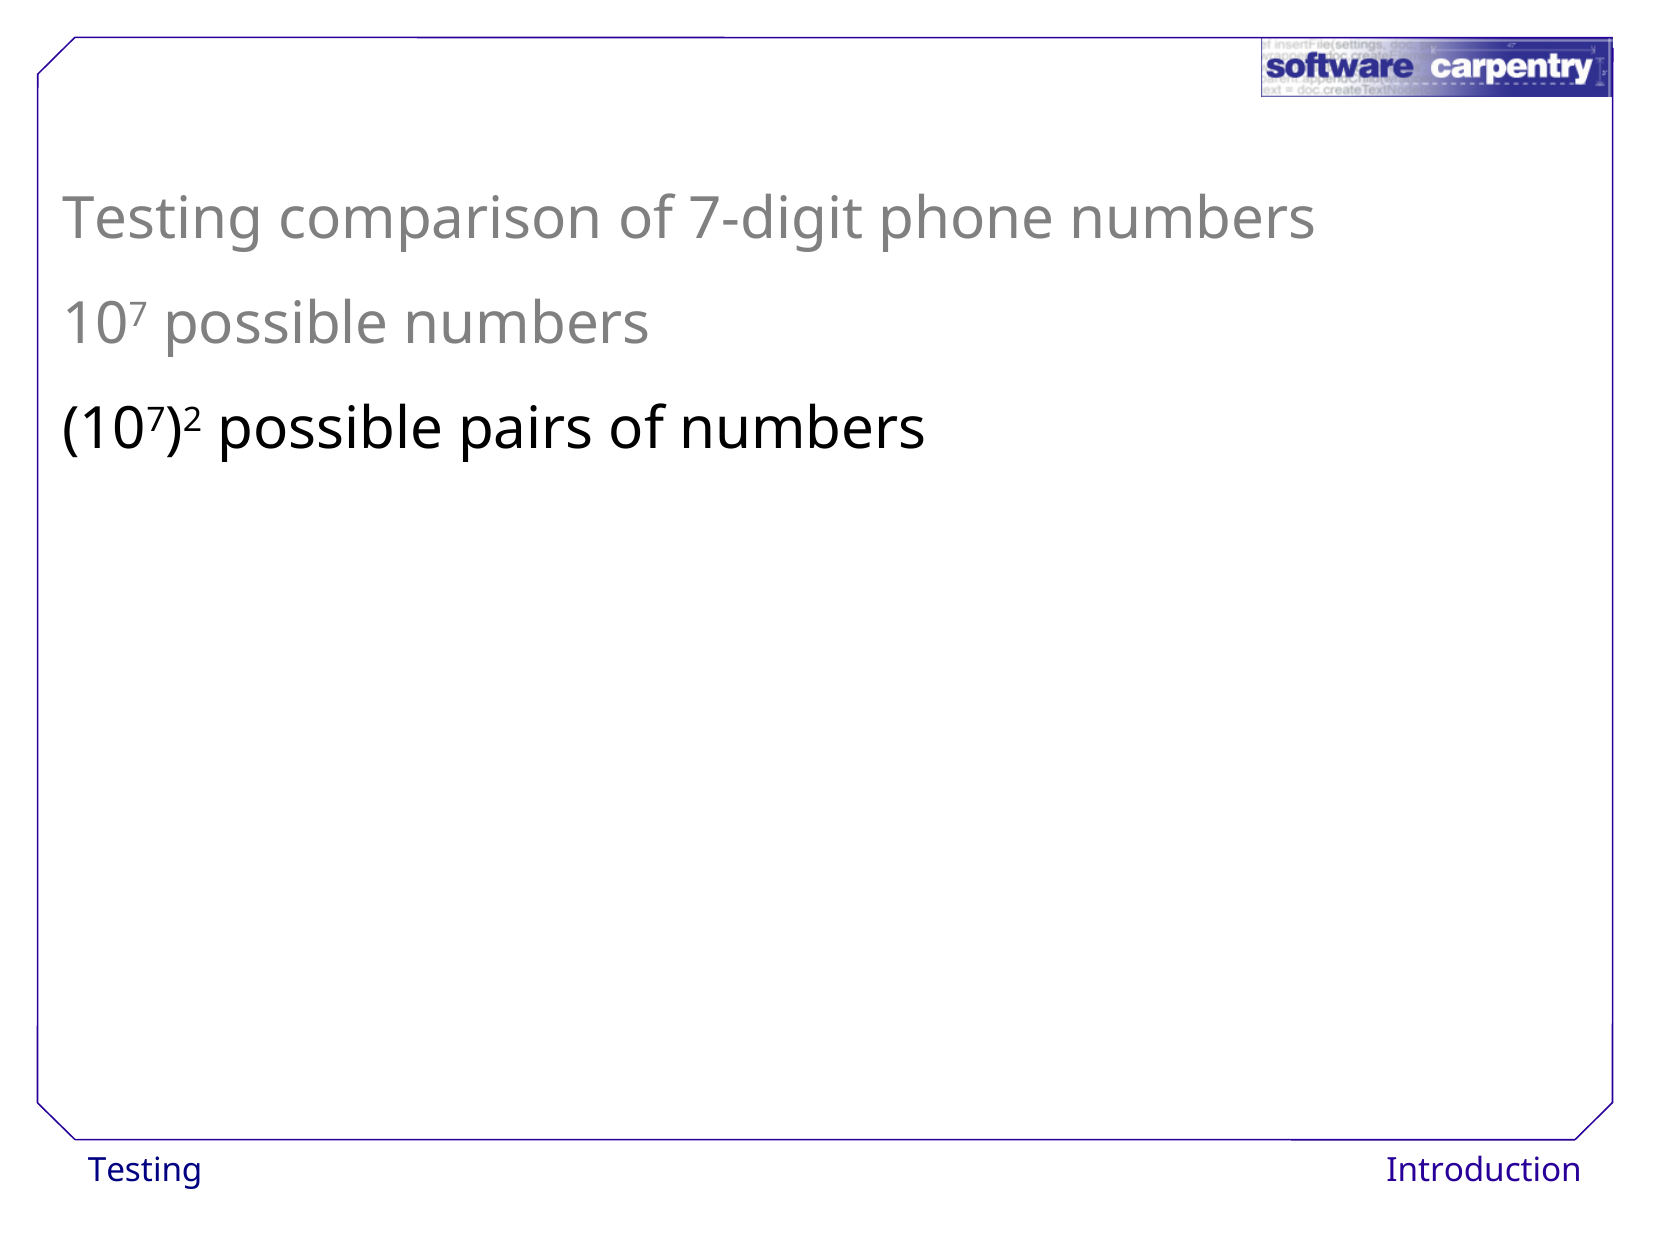

Testing comparison of 7-digit phone numbers
107 possible numbers
(107)2 possible pairs of numbers